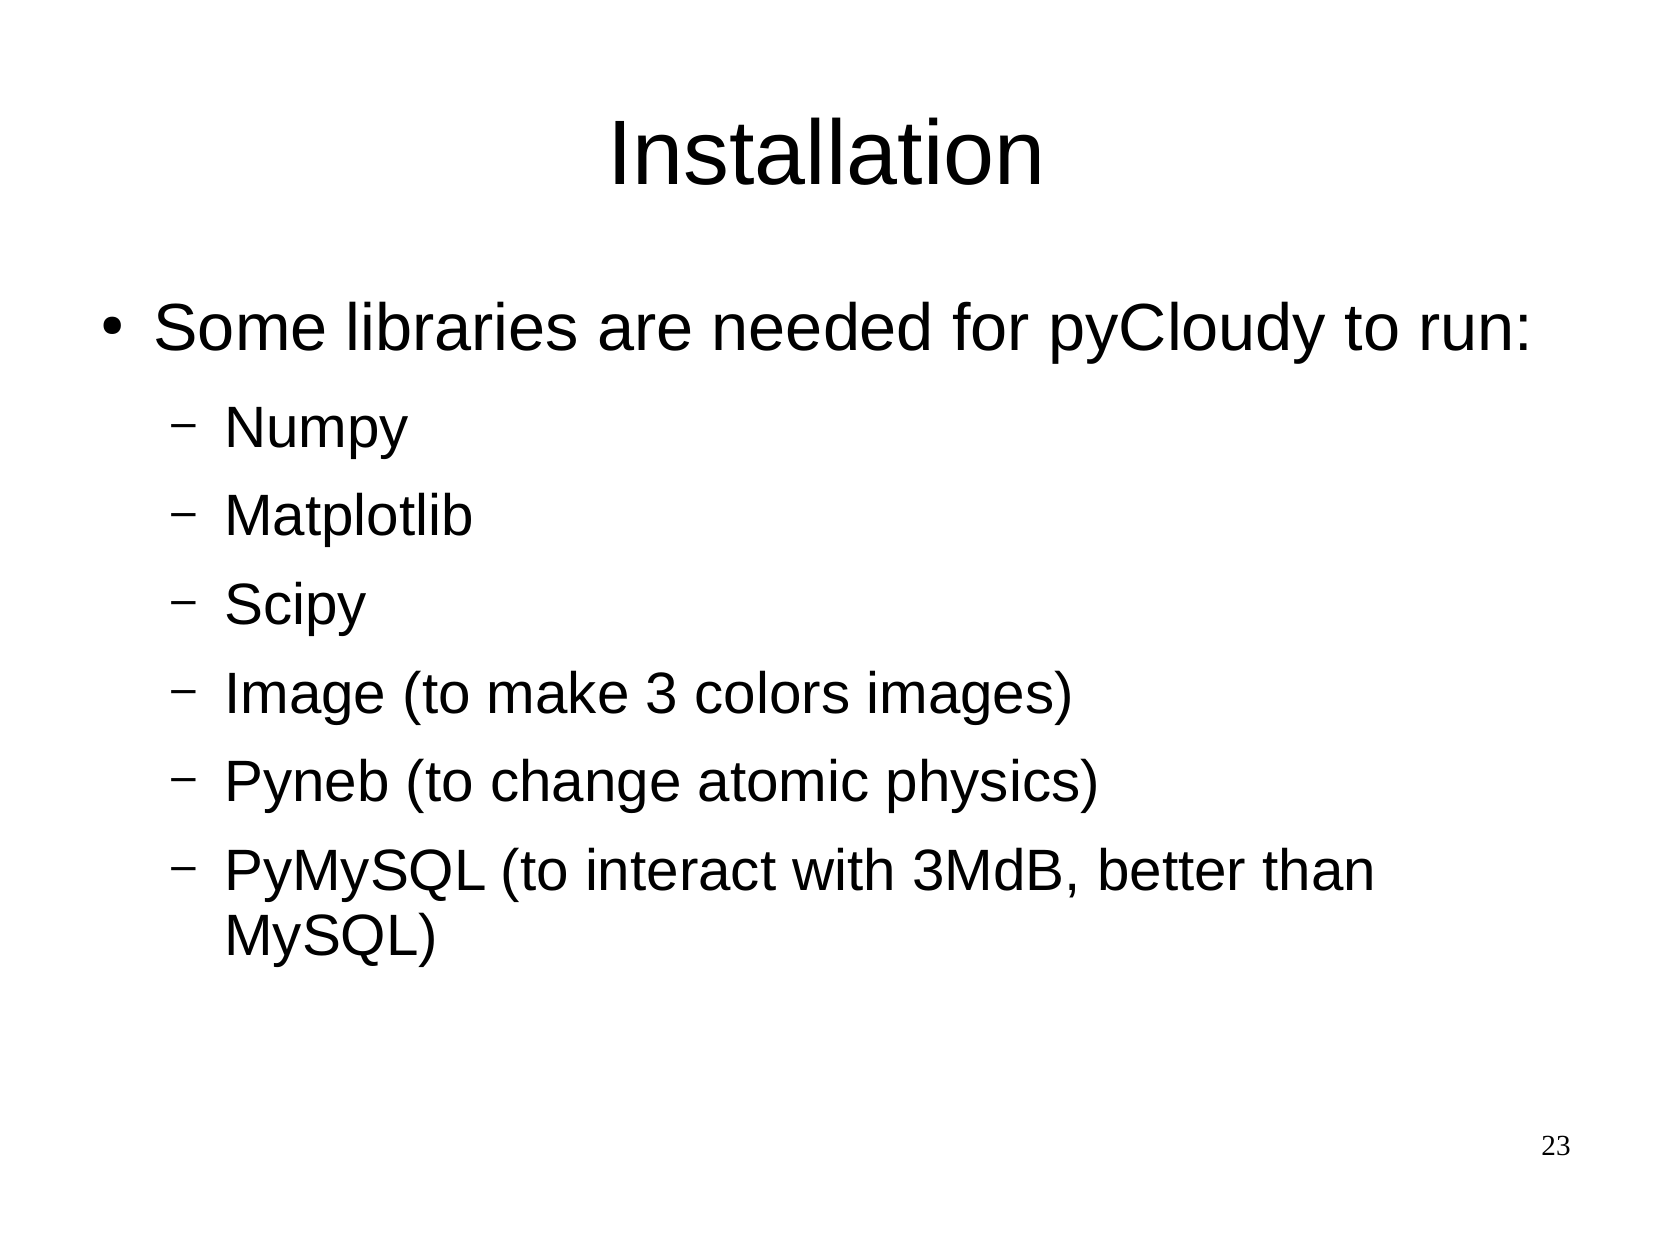

# Installation
Some libraries are needed for pyCloudy to run:
Numpy
Matplotlib
Scipy
Image (to make 3 colors images)
Pyneb (to change atomic physics)
PyMySQL (to interact with 3MdB, better than MySQL)
23